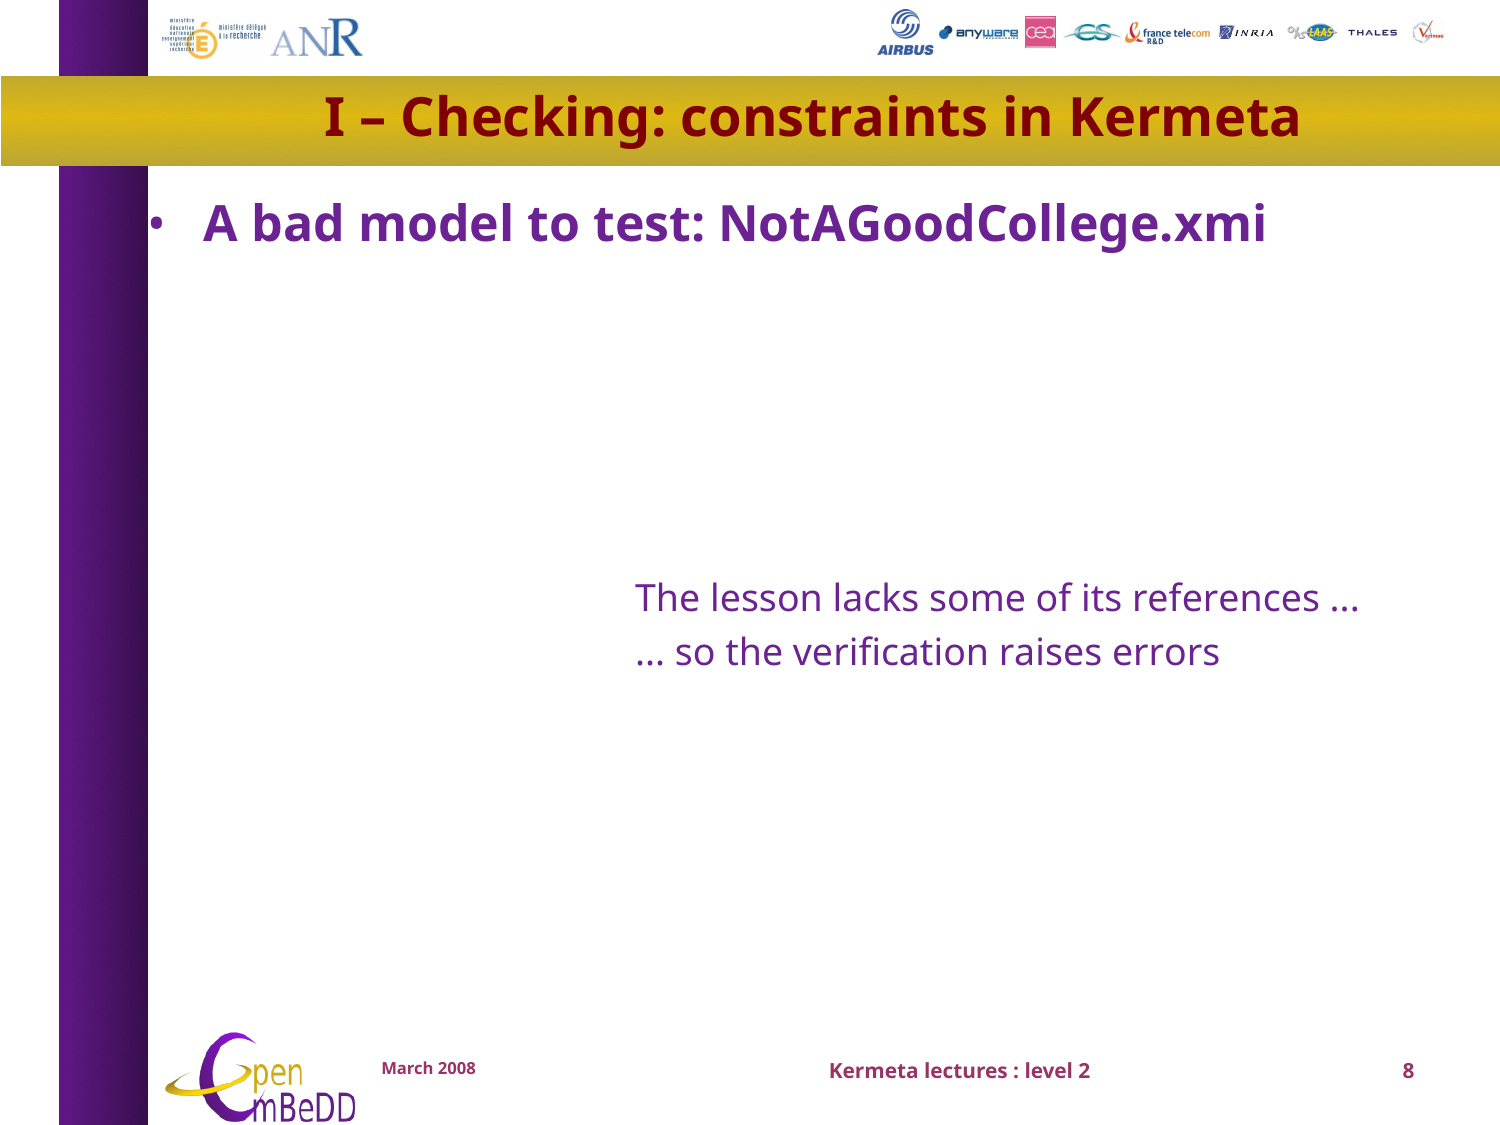

# I – Checking: constraints in Kermeta
A bad model to test: NotAGoodCollege.xmi
The lesson lacks some of its references ...
... so the verification raises errors
Kermeta lectures : level 2
March 2008